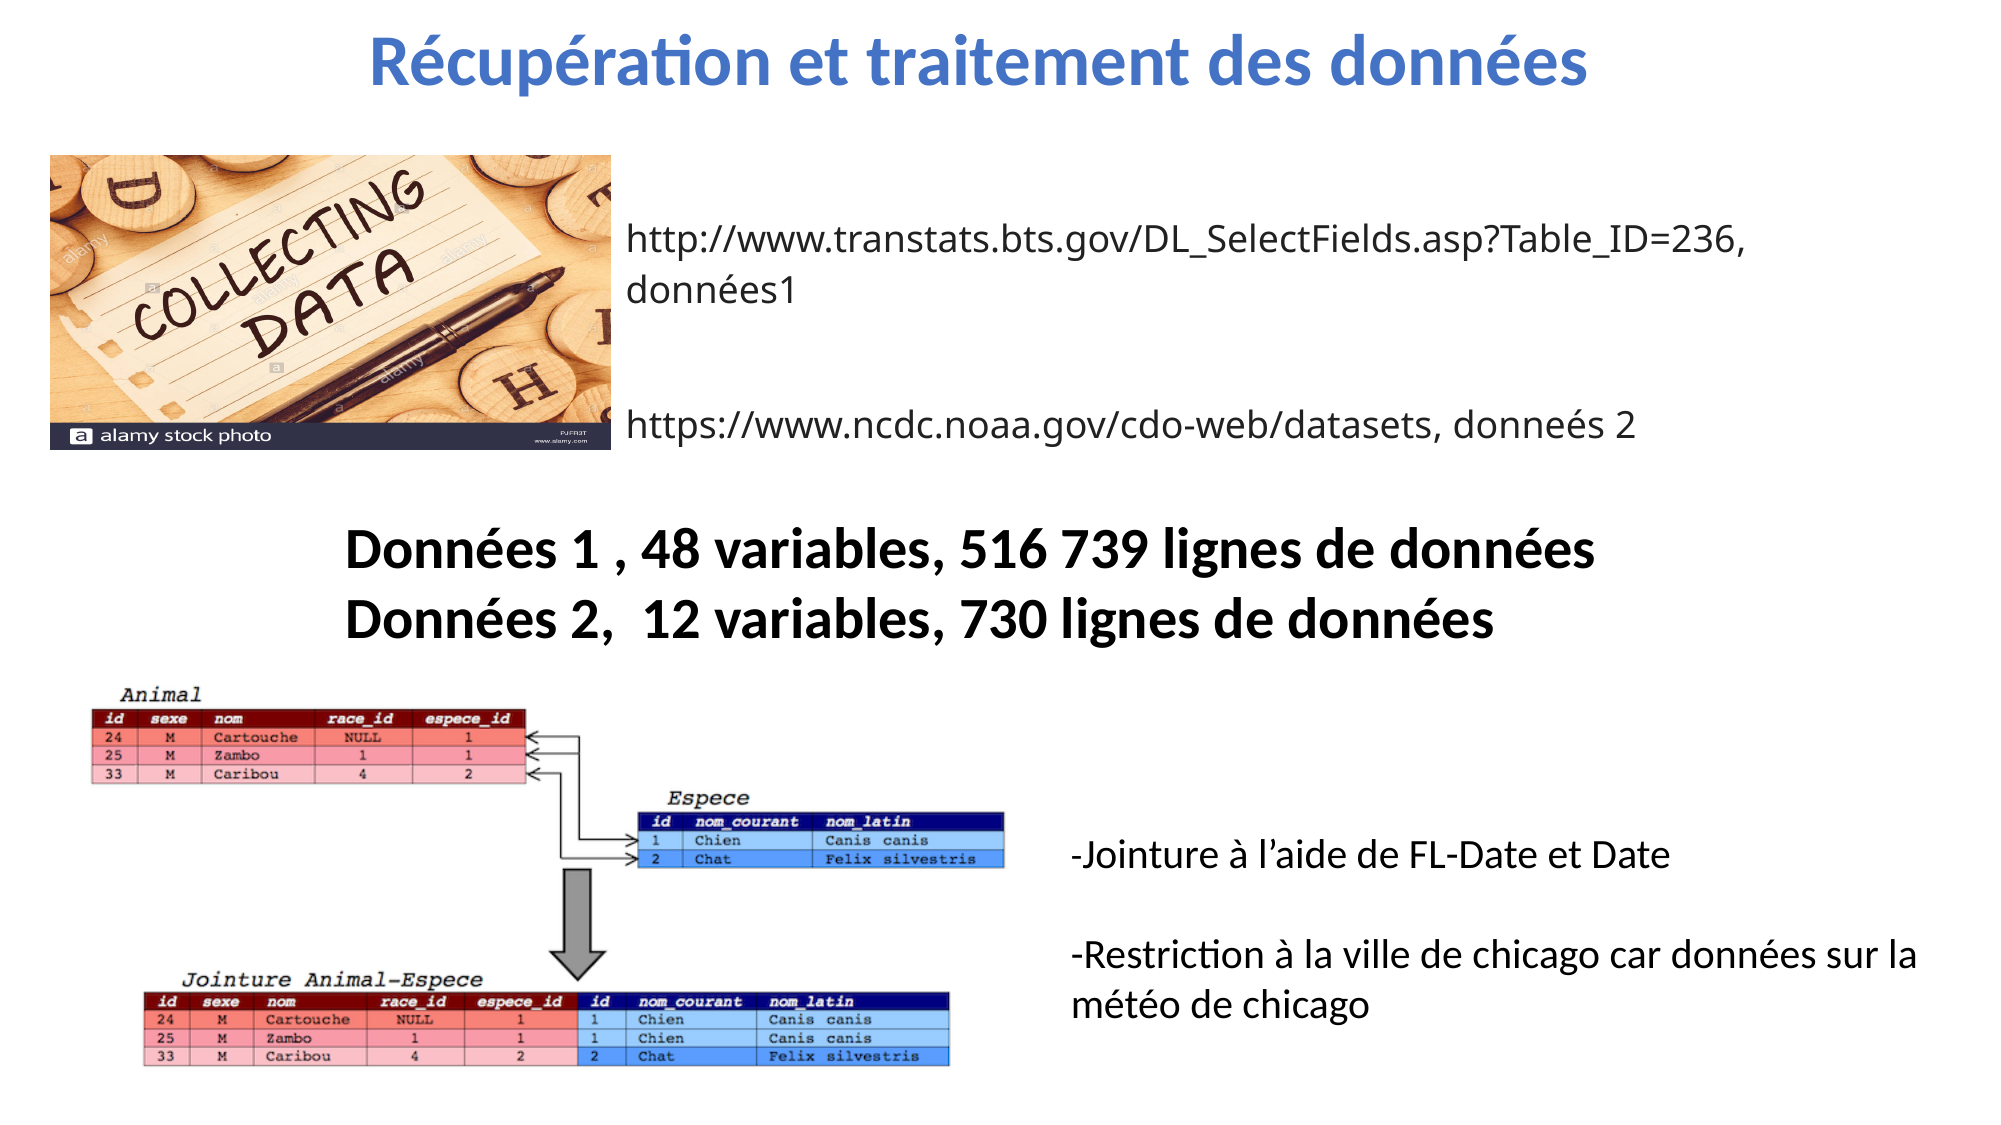

Récupération et traitement des données
http://www.transtats.bts.gov/DL_SelectFields.asp?Table_ID=236, données1
https://www.ncdc.noaa.gov/cdo-web/datasets, donneés 2
Données 1 , 48 variables, 516 739 lignes de données
Données 2, 12 variables, 730 lignes de données
-Jointure à l’aide de FL-Date et Date
-Restriction à la ville de chicago car données sur la météo de chicago